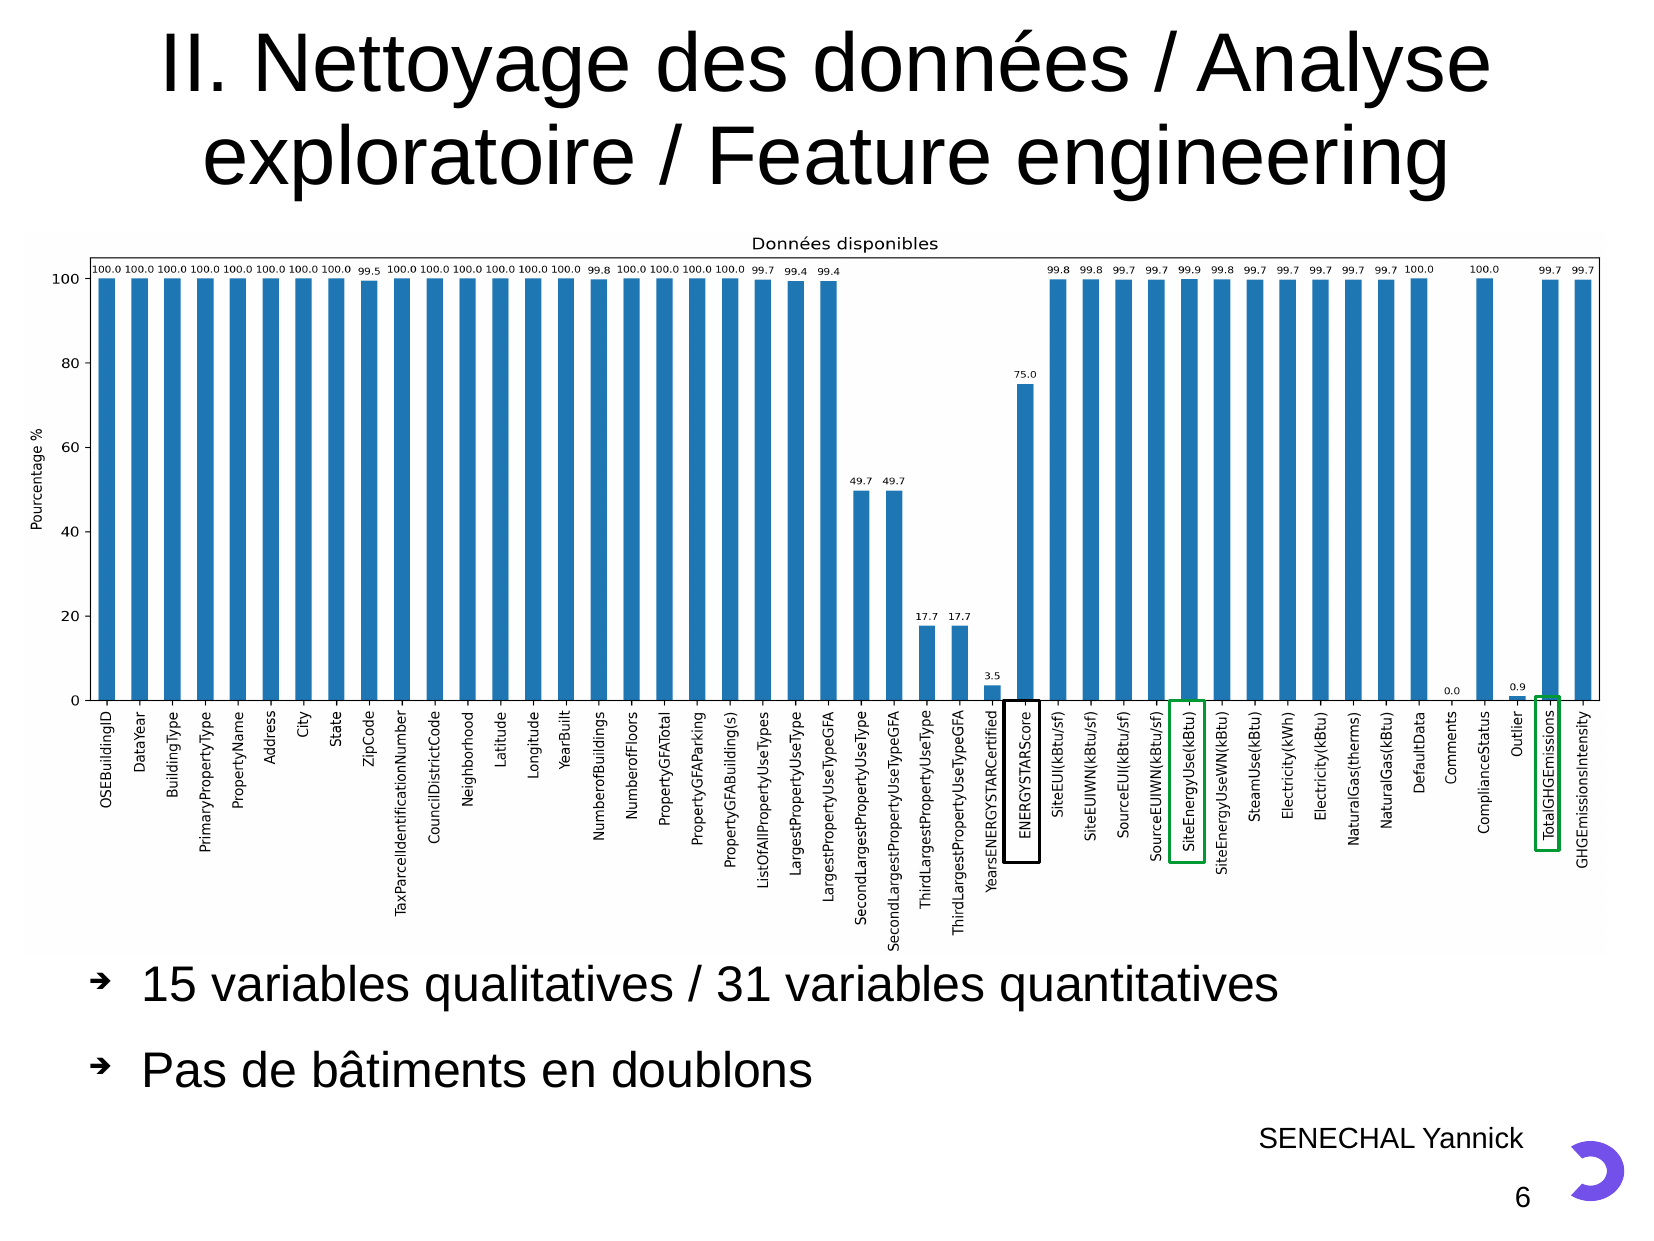

# II. Nettoyage des données / Analyse exploratoire / Feature engineering
15 variables qualitatives / 31 variables quantitatives
Pas de bâtiments en doublons
SENECHAL Yannick
6